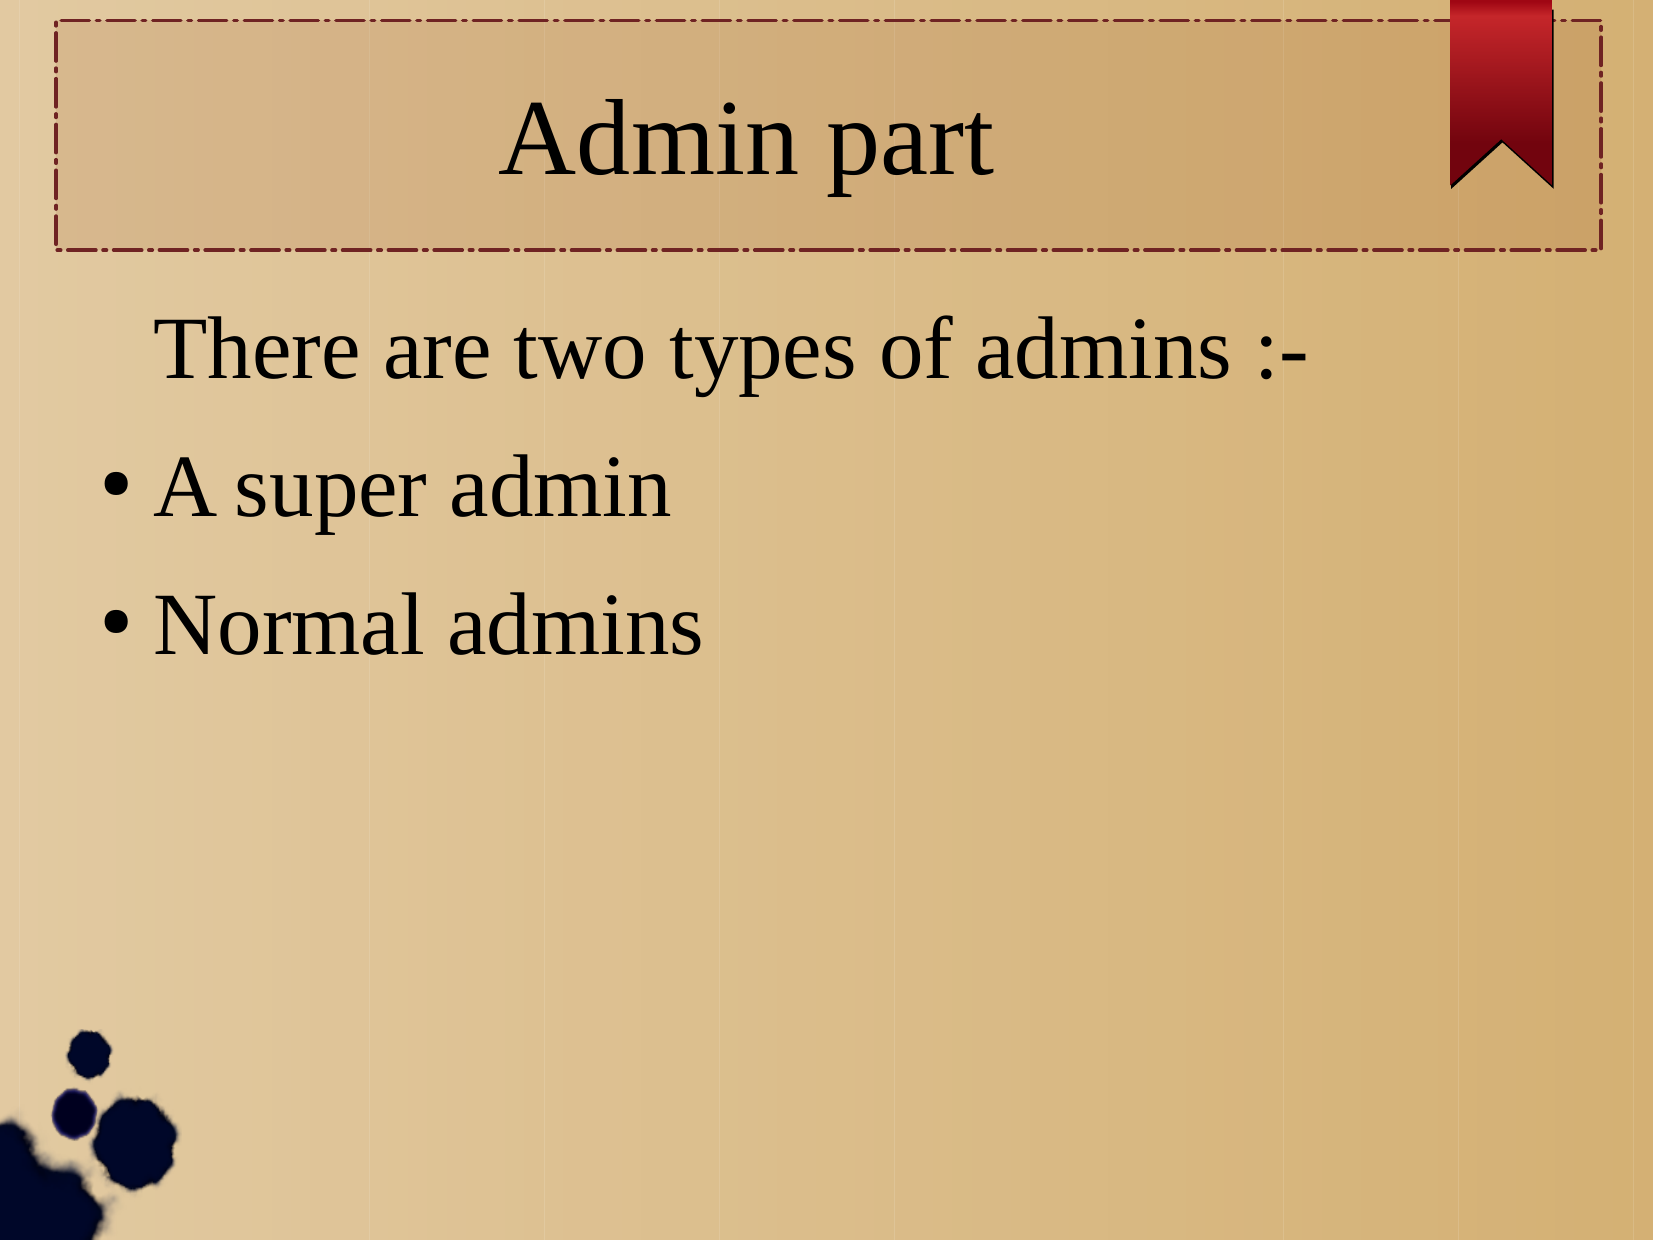

# Admin part
There are two types of admins :-
A super admin
Normal admins